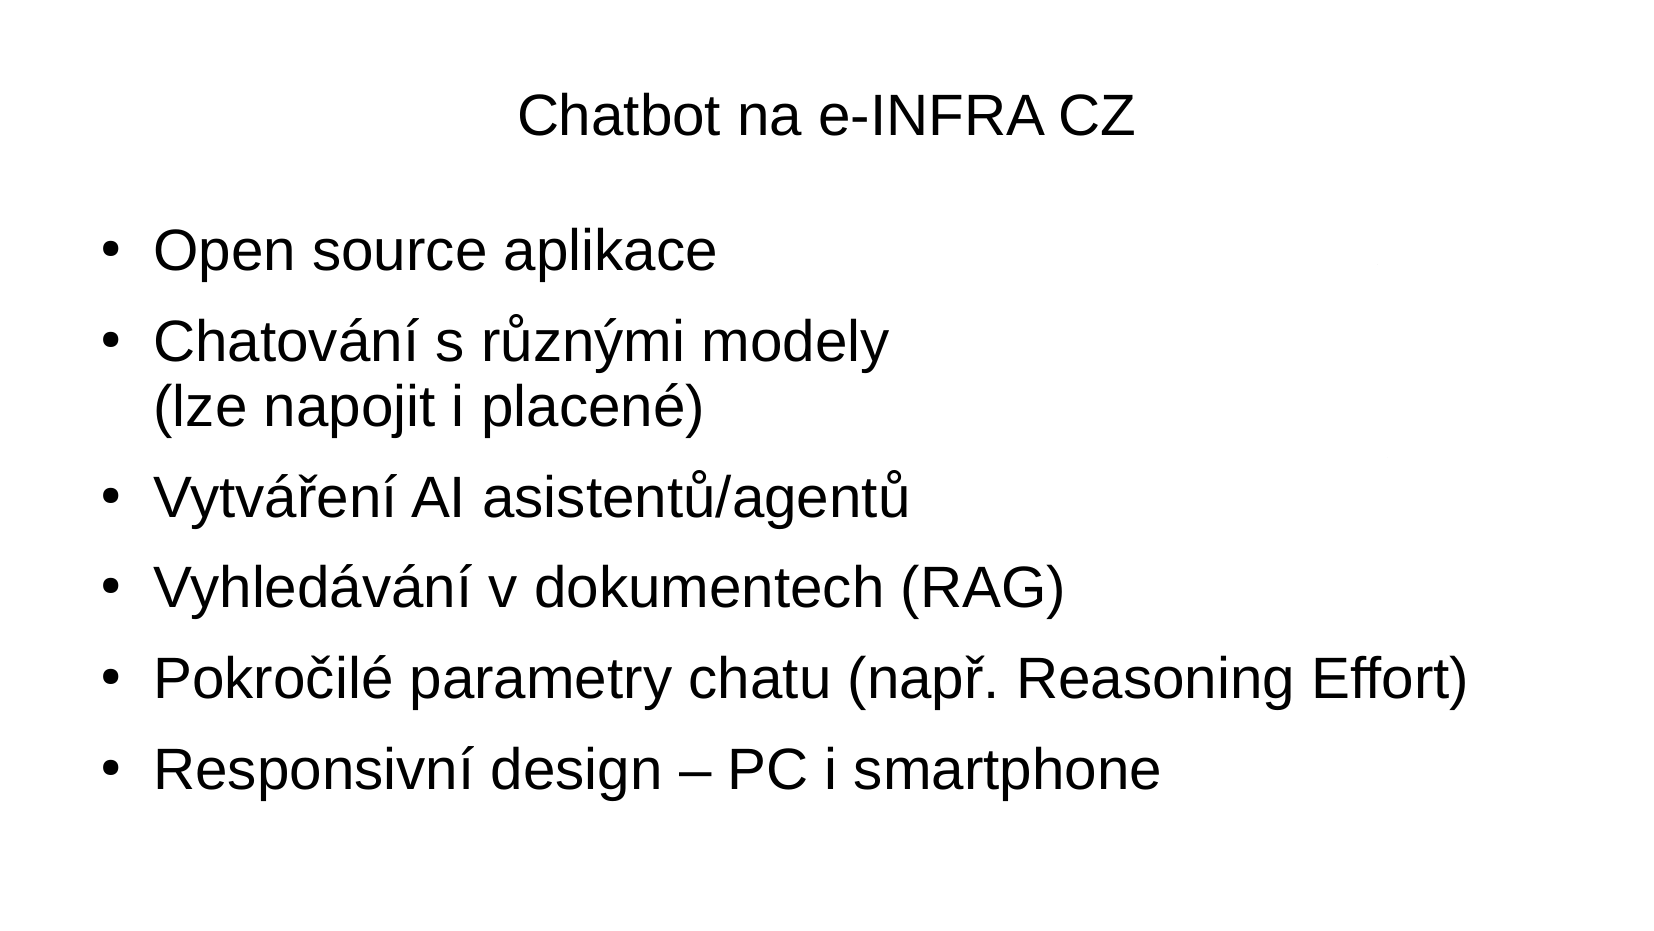

# Chatbot na e-INFRA CZ
Open source aplikace
Chatování s různými modely
(lze napojit i placené)
Vytváření AI asistentů/agentů
Vyhledávání v dokumentech (RAG)
Pokročilé parametry chatu (např. Reasoning Effort)
Responsivní design – PC i smartphone